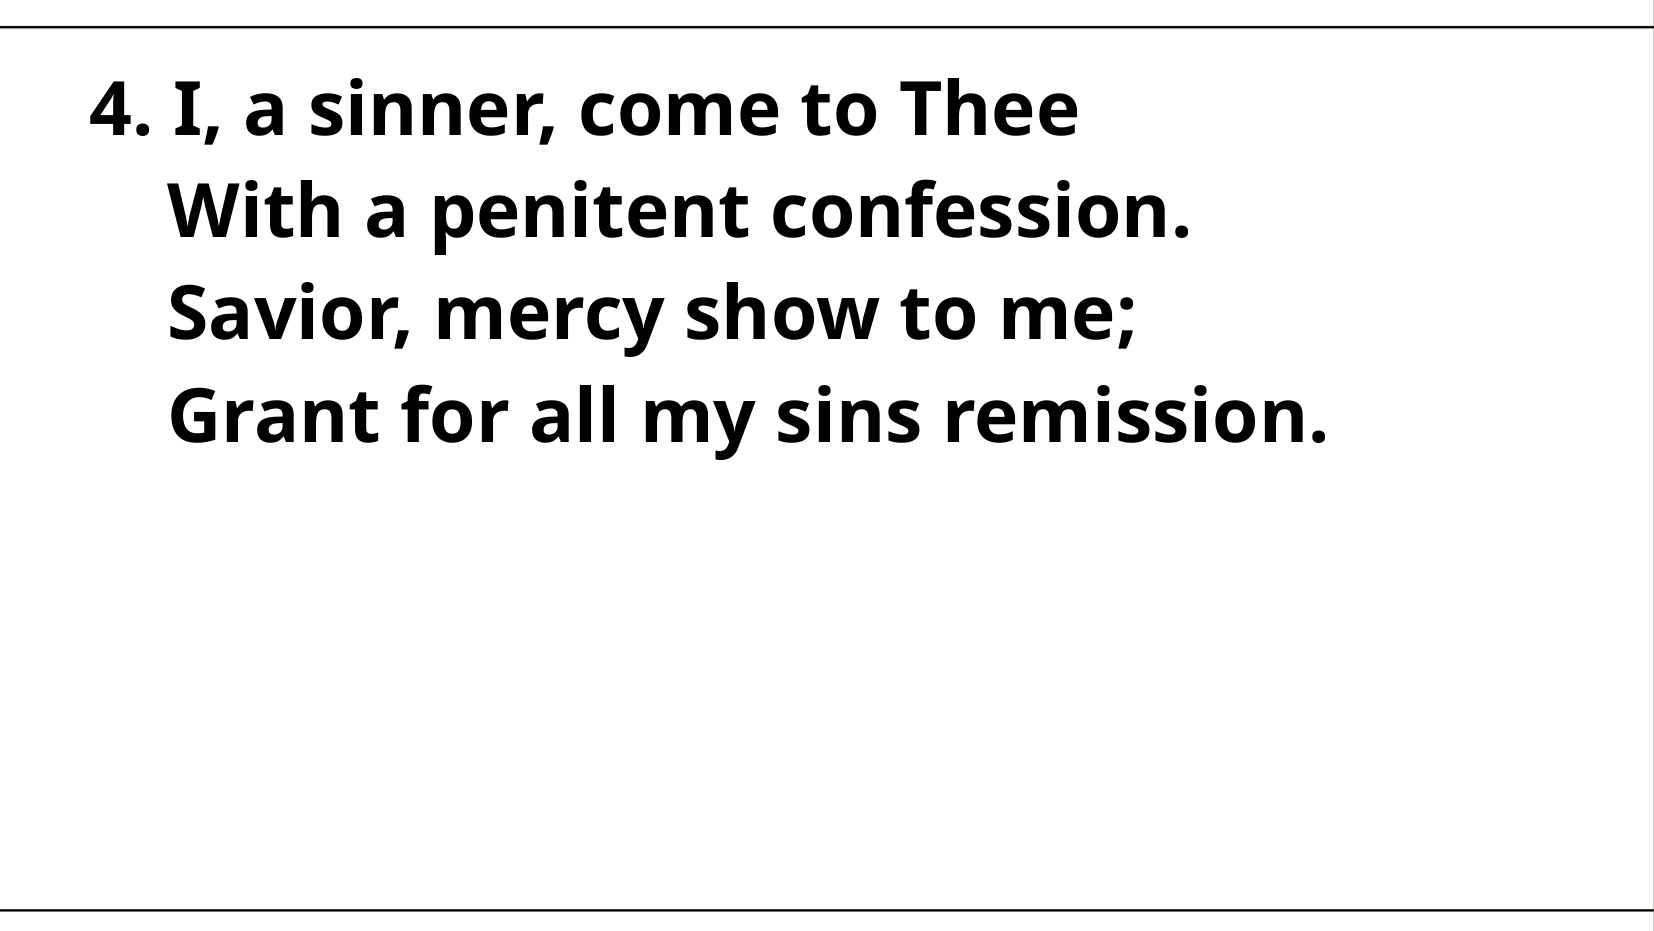

4. I, a sinner, come to Thee
 With a penitent confession.
 Savior, mercy show to me;
 Grant for all my sins remission.